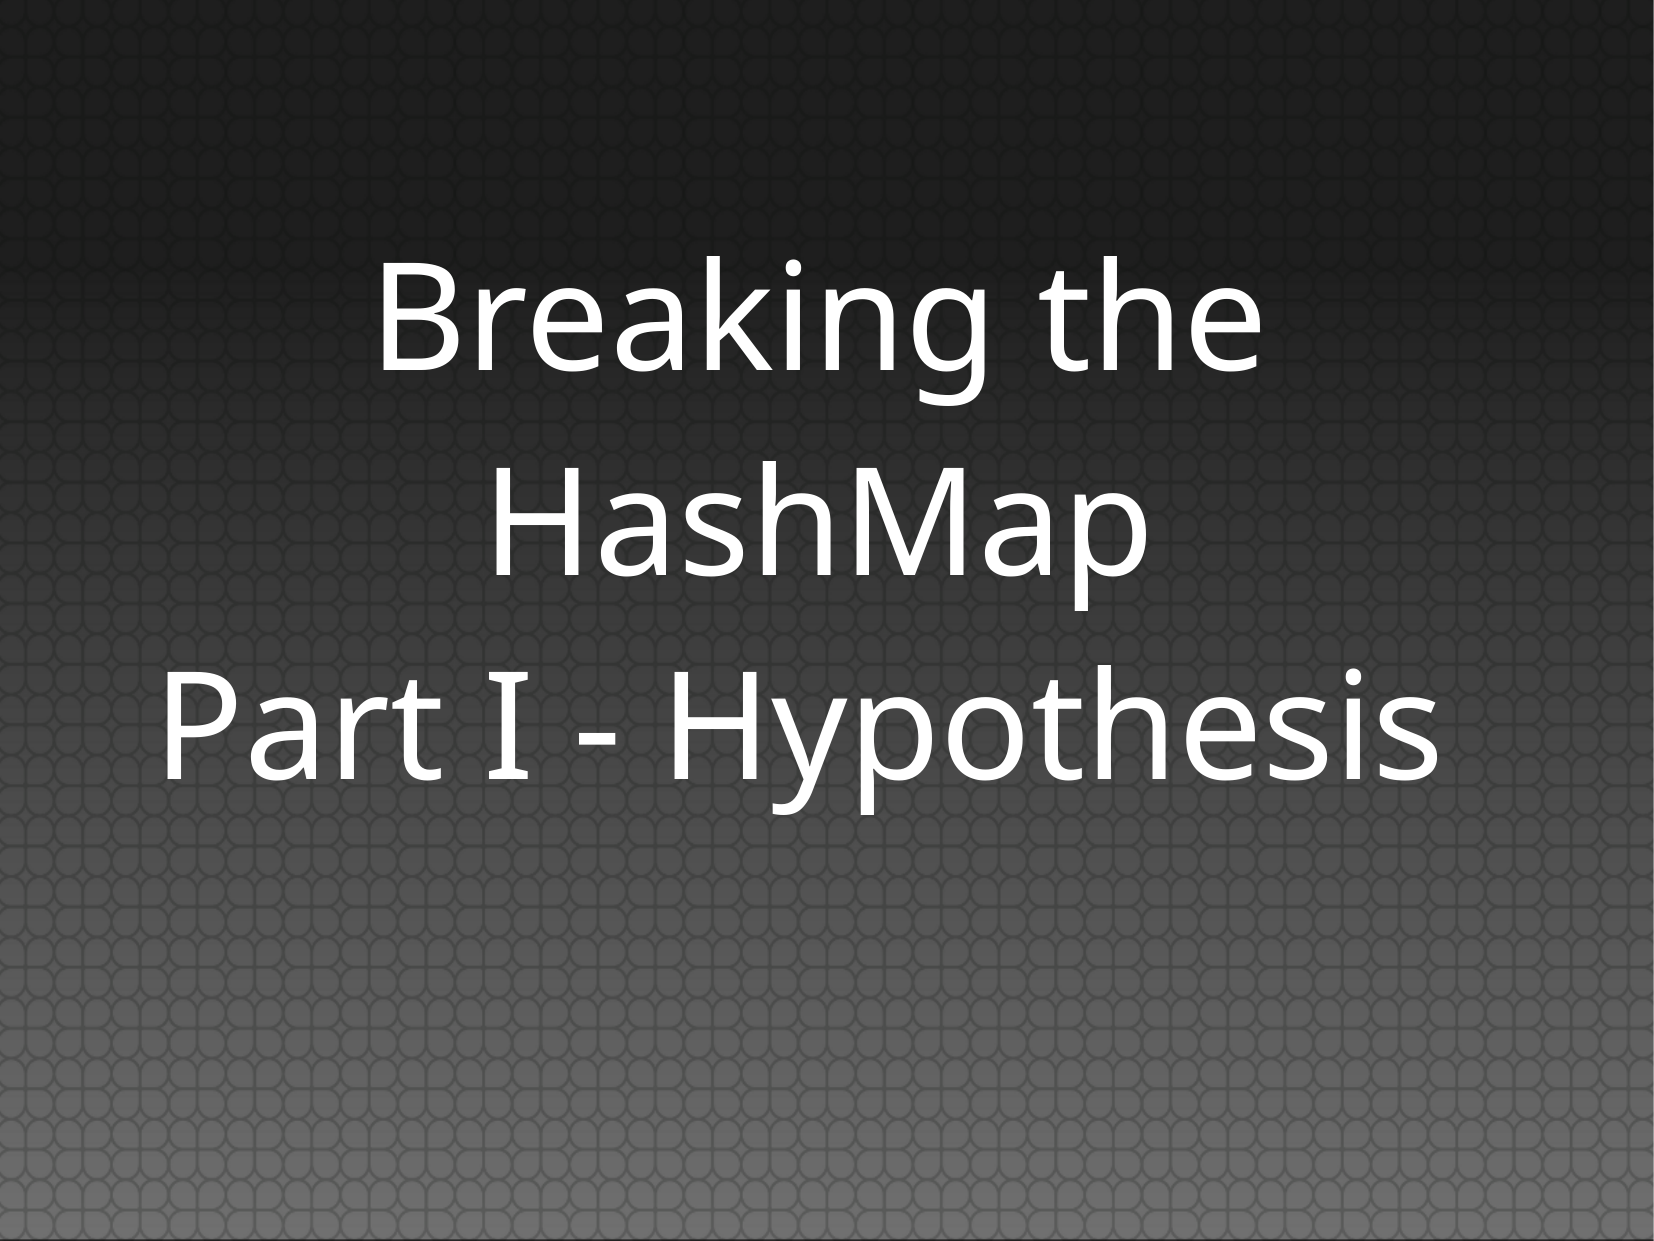

# Breaking the HashMap Part I - Hypothesis